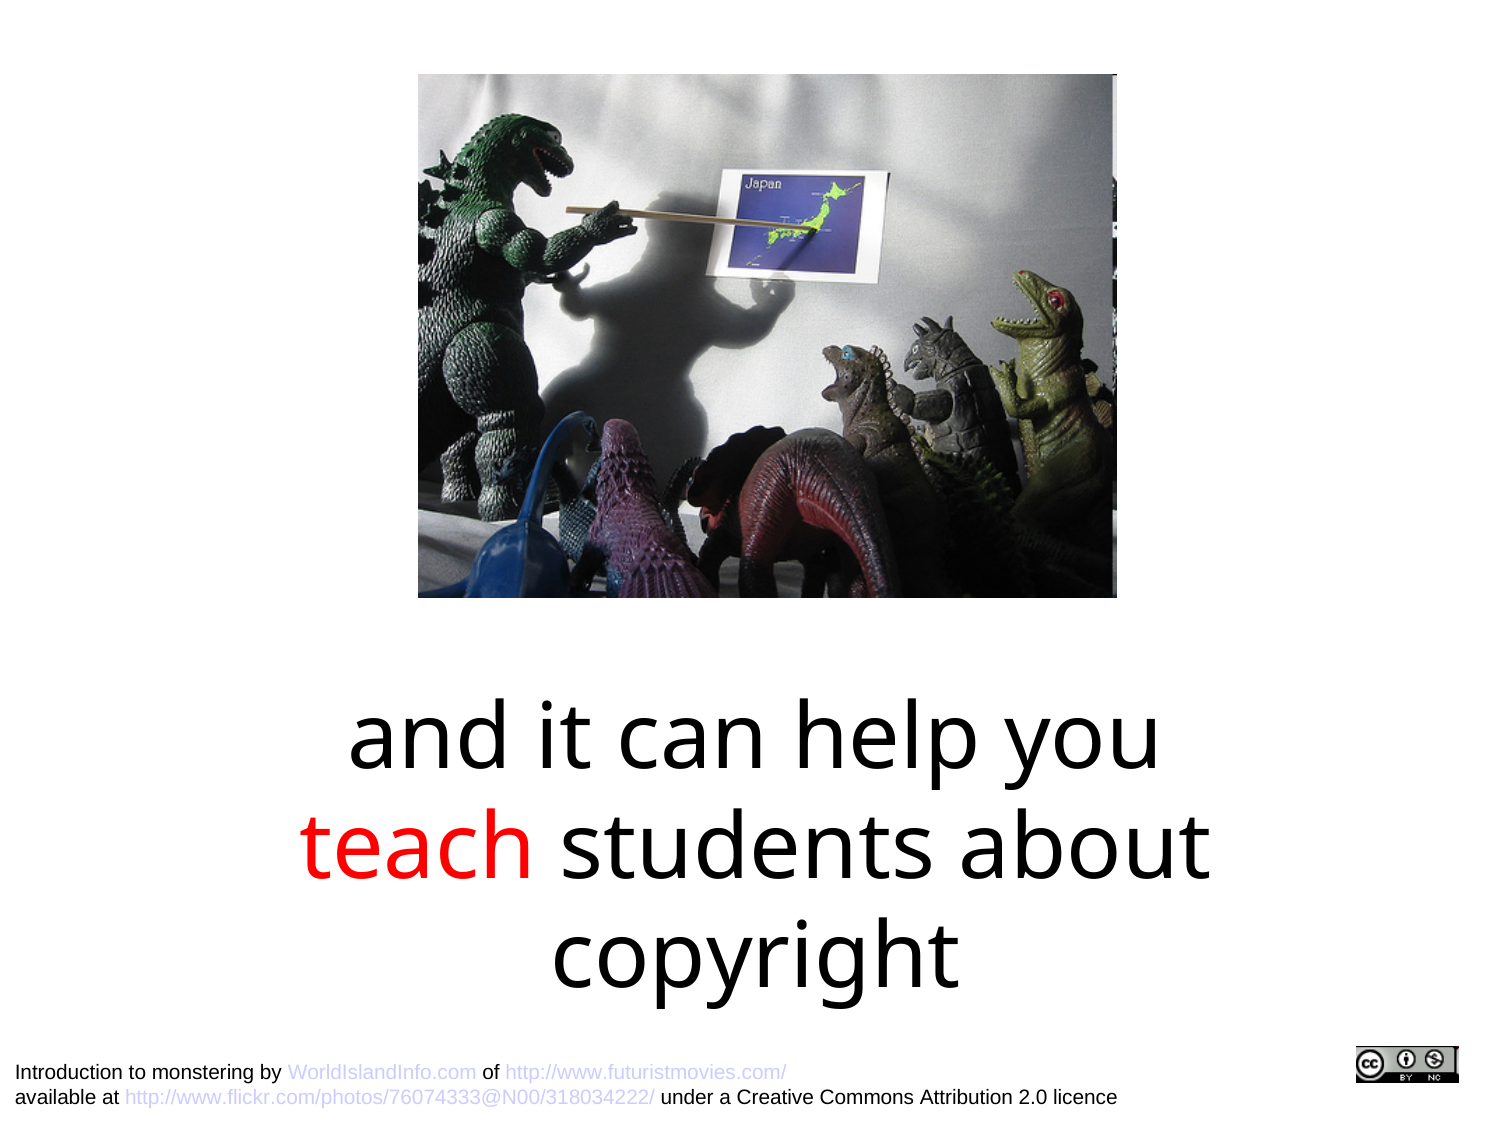

# and it can help you teach students about copyright
Introduction to monstering by WorldIslandInfo.com of http://www.futuristmovies.com/
available at http://www.flickr.com/photos/76074333@N00/318034222/ under a Creative Commons Attribution 2.0 licence